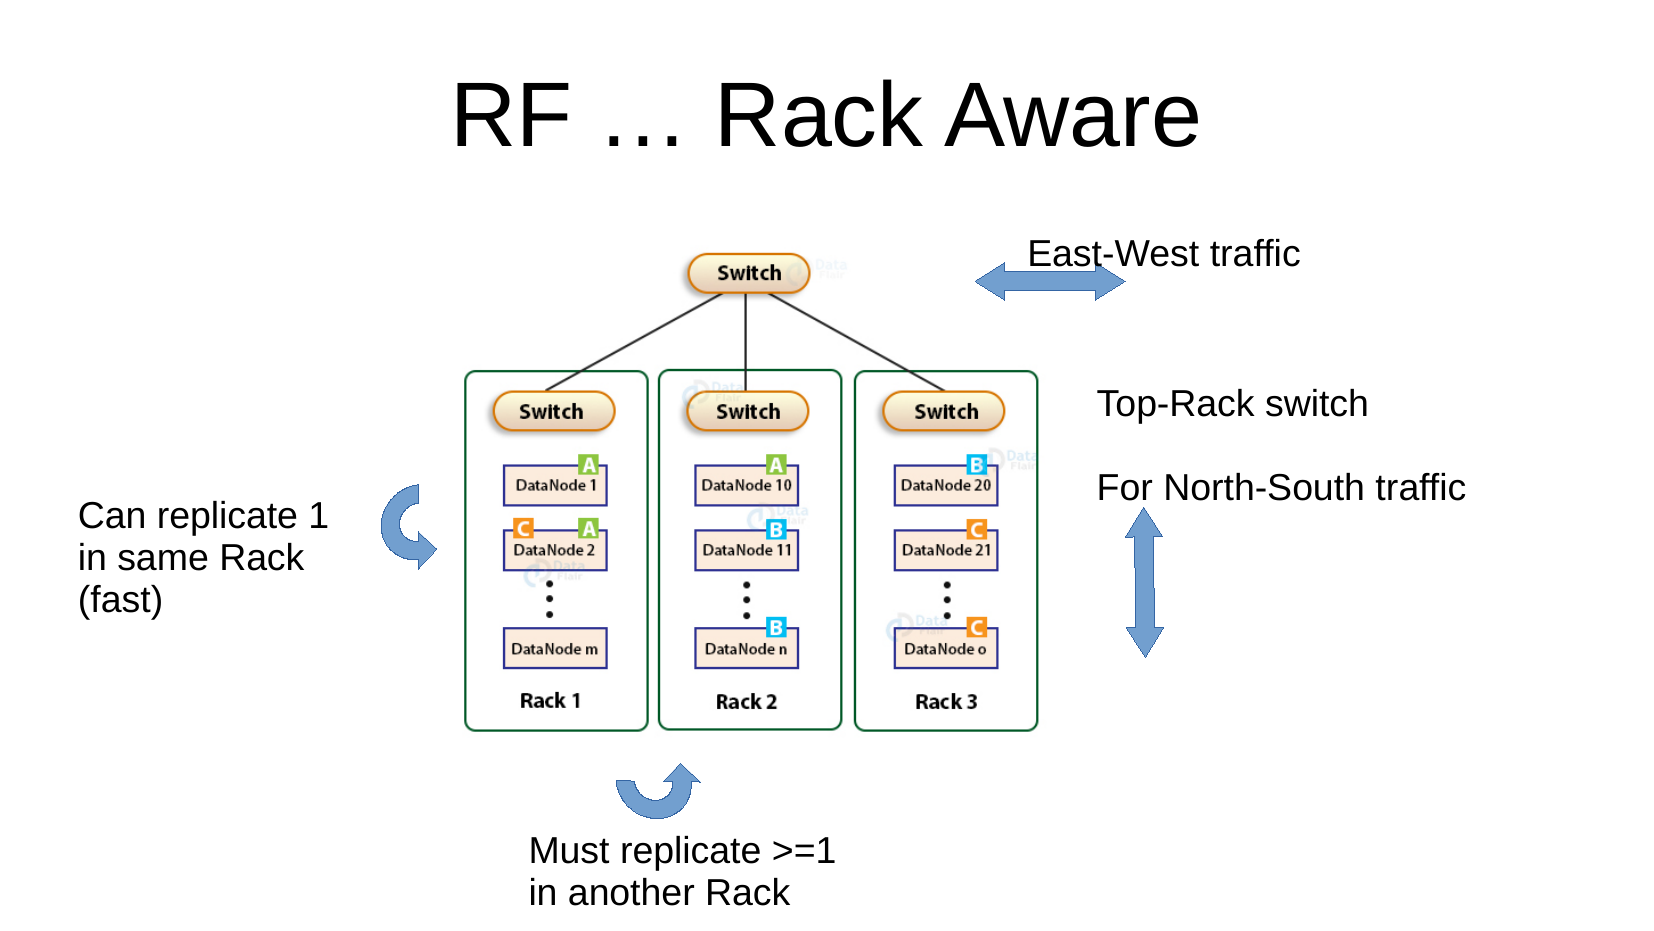

# RF … Rack Aware
East-West traffic
Top-Rack switch
For North-South traffic
Can replicate 1
in same Rack
(fast)
Must replicate >=1
in another Rack